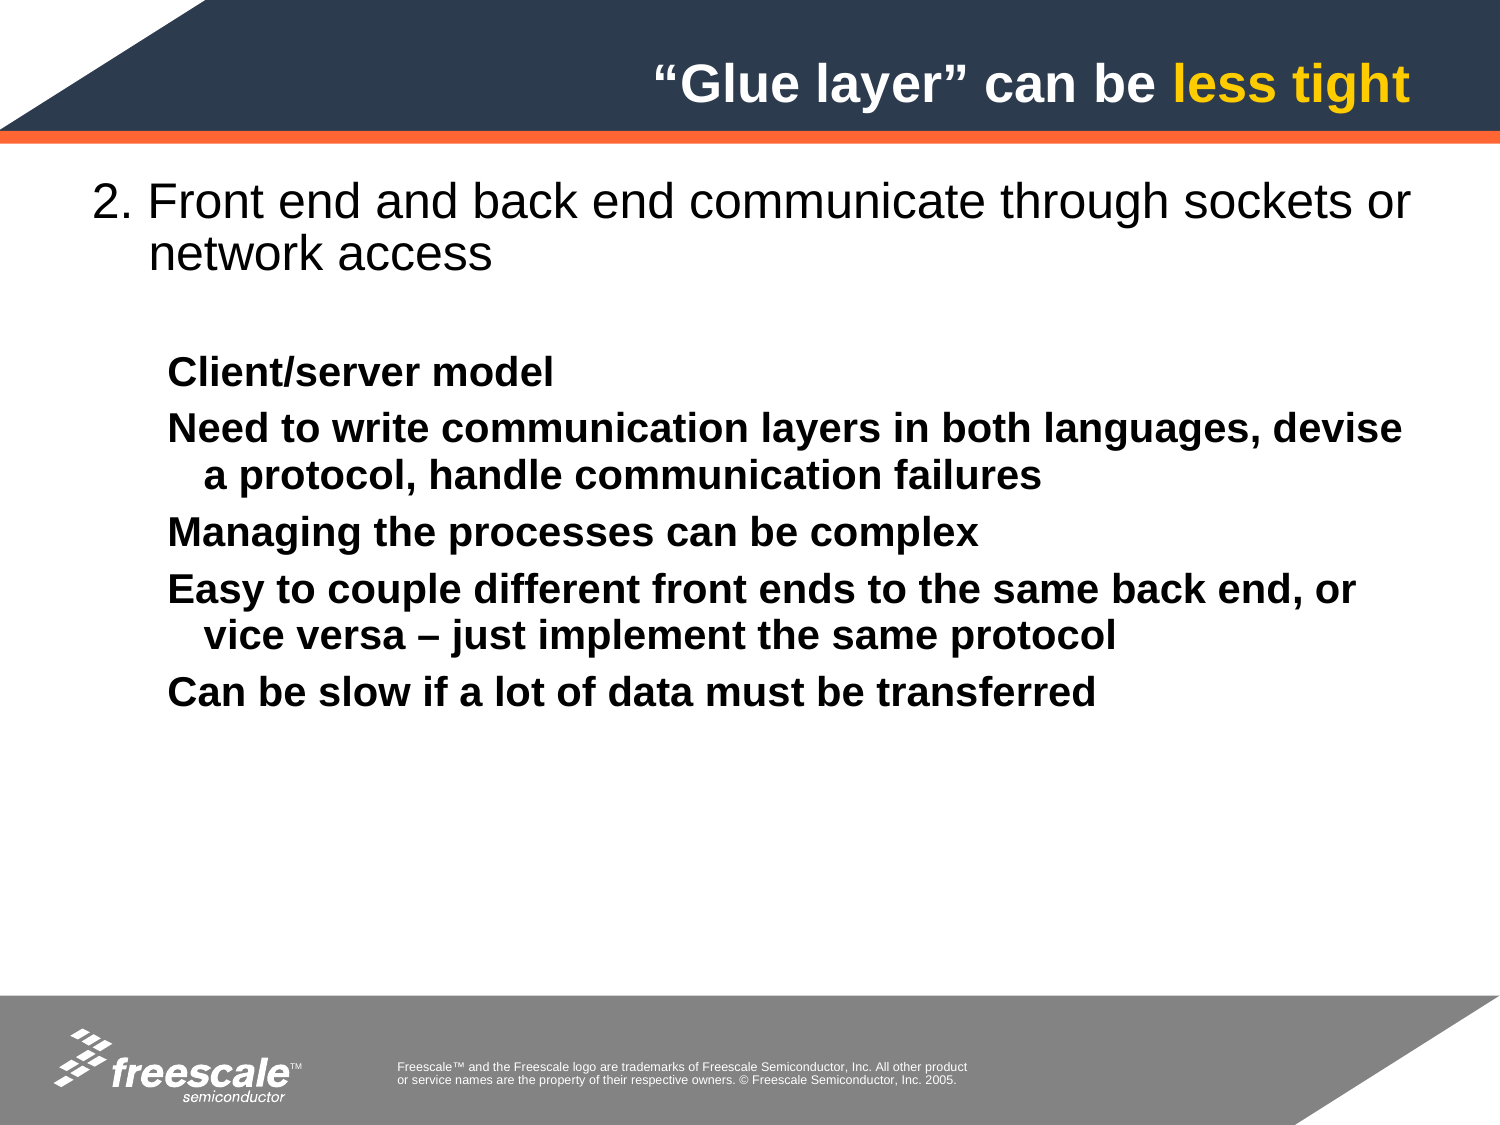

# “Glue layer” can be less tight
2. Front end and back end communicate through sockets or network access
Client/server model
Need to write communication layers in both languages, devise a protocol, handle communication failures
Managing the processes can be complex
Easy to couple different front ends to the same back end, or vice versa – just implement the same protocol
Can be slow if a lot of data must be transferred